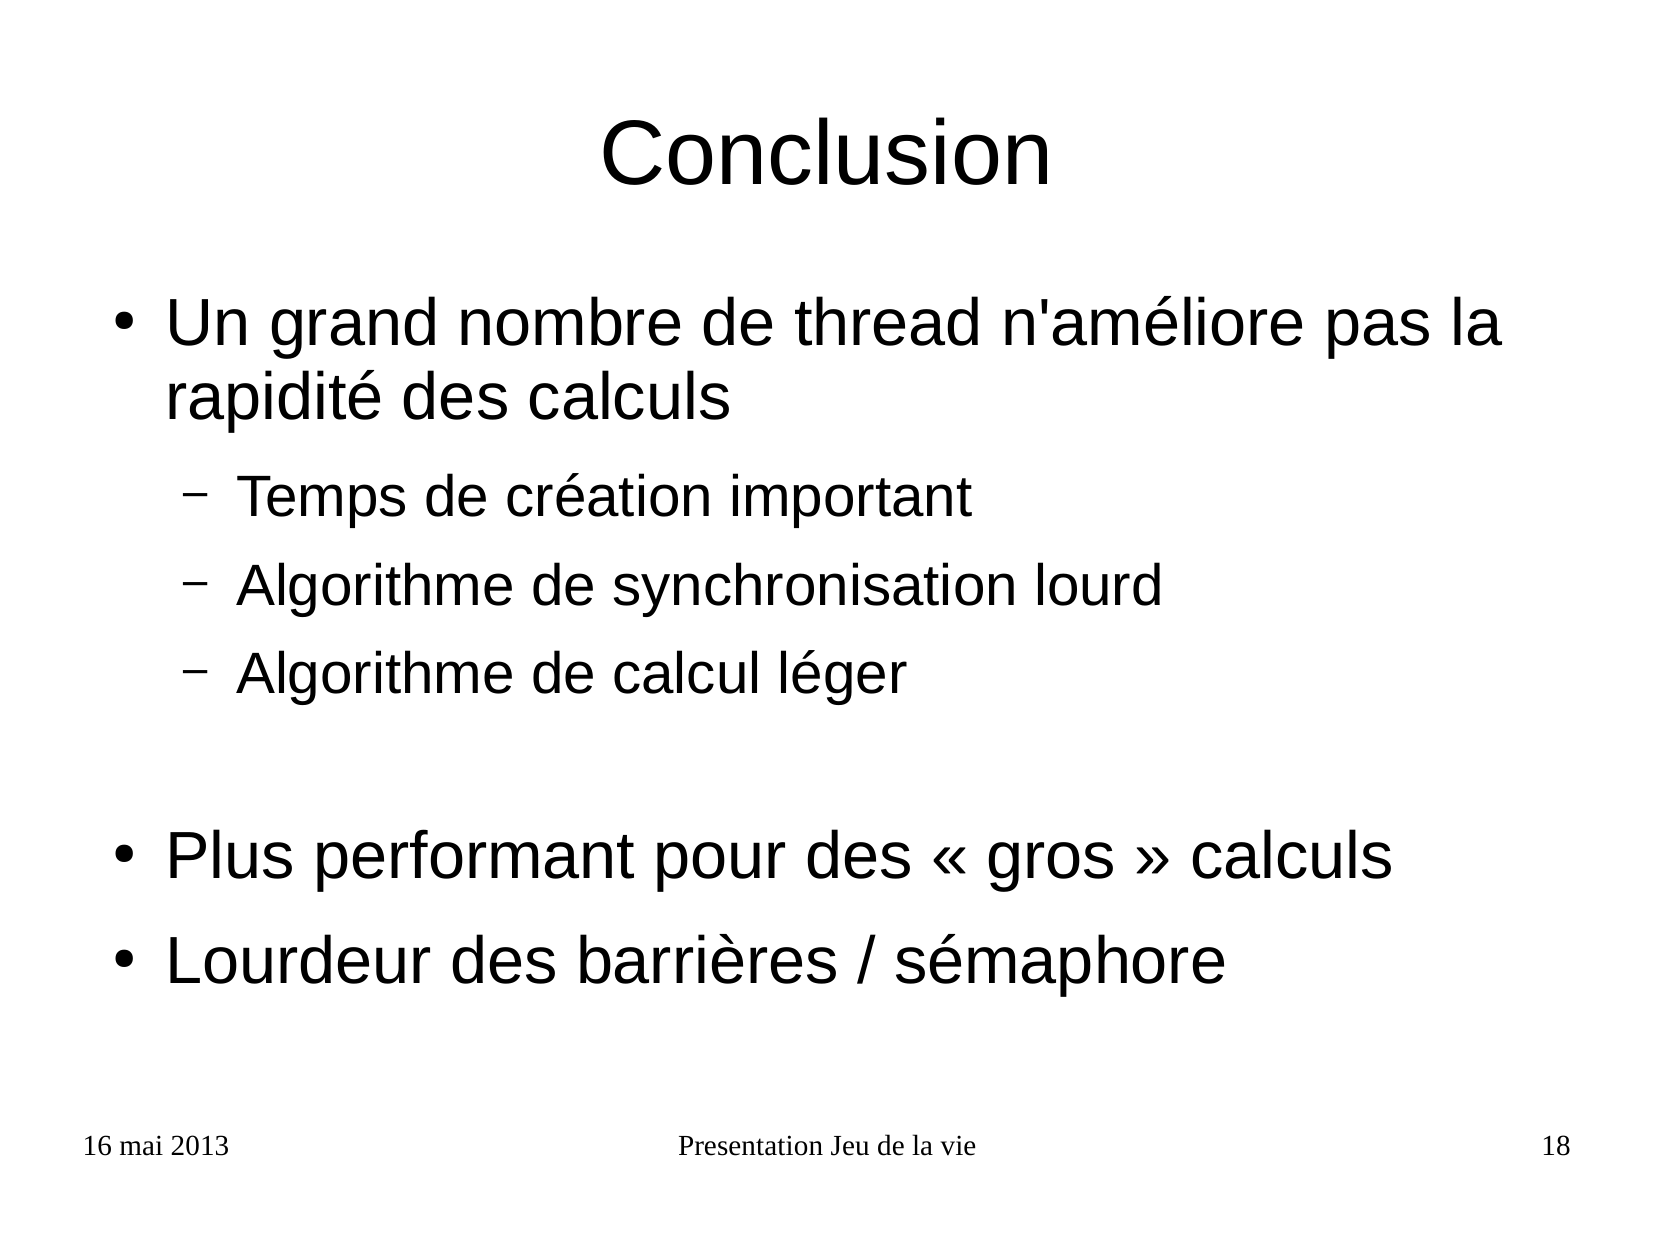

# Conclusion
Un grand nombre de thread n'améliore pas la rapidité des calculs
Temps de création important
Algorithme de synchronisation lourd
Algorithme de calcul léger
Plus performant pour des « gros » calculs
Lourdeur des barrières / sémaphore
16 mai 2013
Presentation Jeu de la vie
18